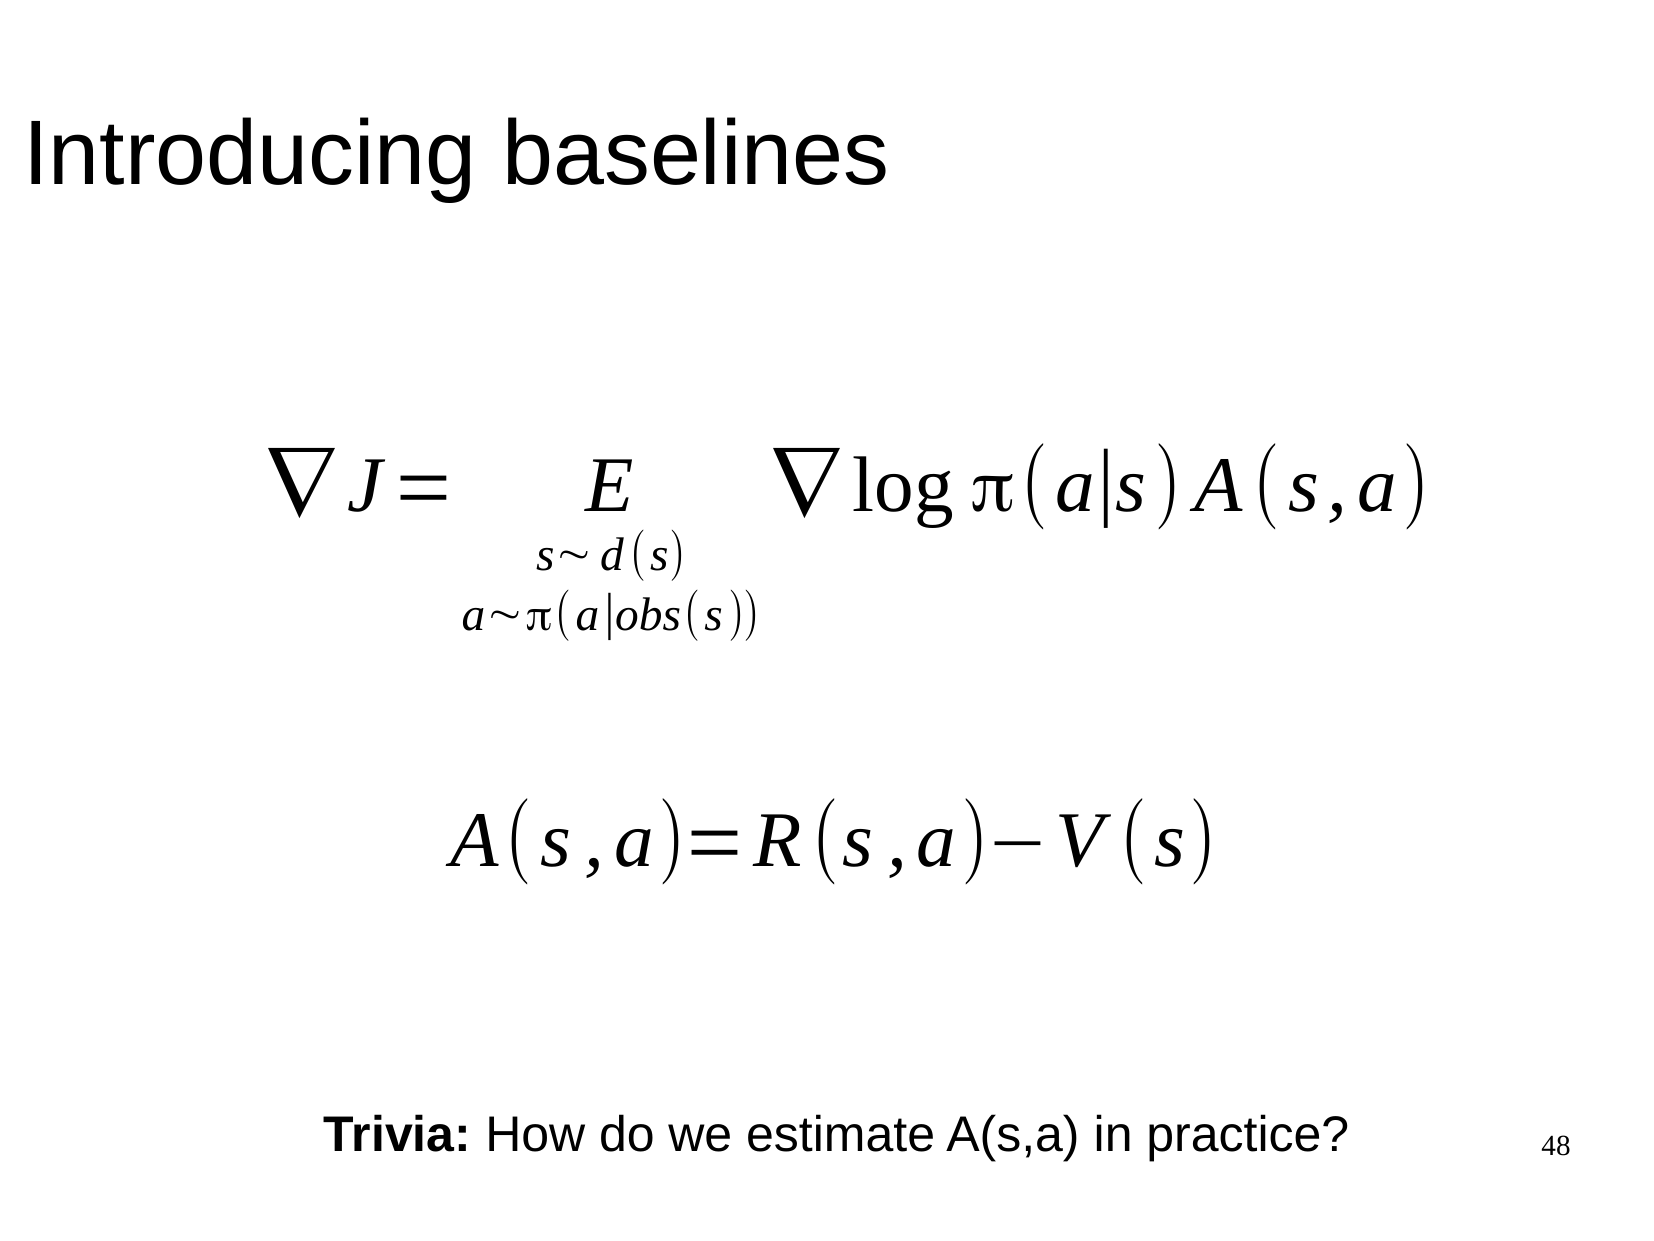

# Introducing baselines
Trivia: How do we estimate A(s,a) in practice?
48